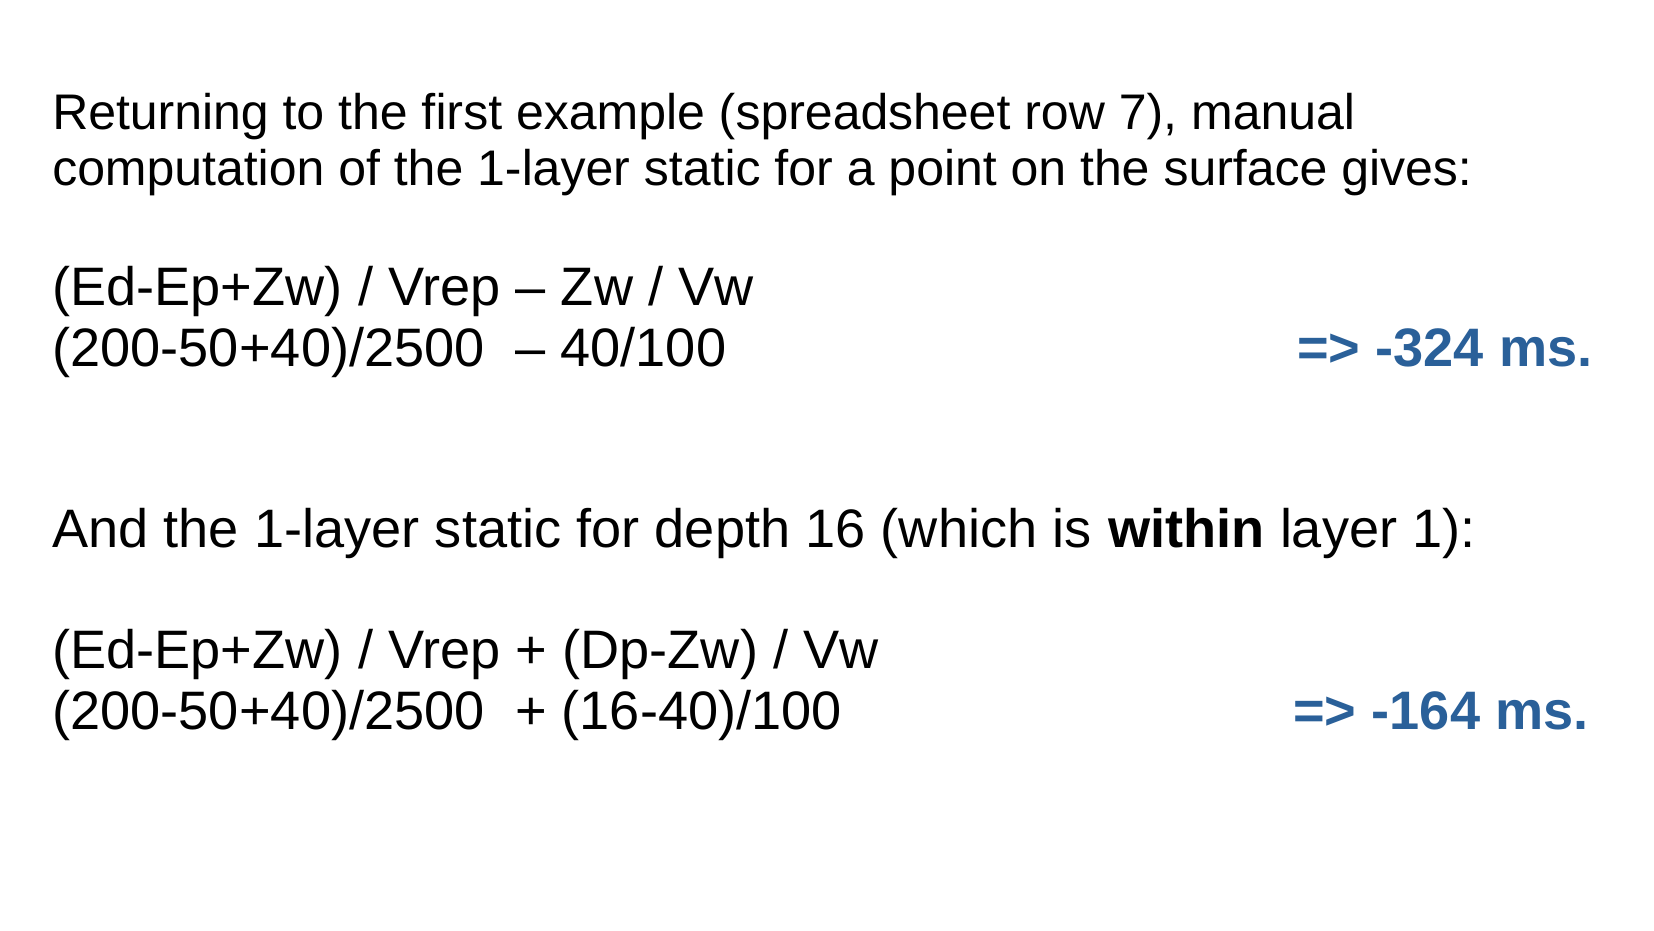

Returning to the first example (spreadsheet row 7), manual computation of the 1-layer static for a point on the surface gives:
(Ed-Ep+Zw) / Vrep – Zw / Vw
(200-50+40)/2500 – 40/100 => -324 ms.
And the 1-layer static for depth 16 (which is within layer 1):
(Ed-Ep+Zw) / Vrep + (Dp-Zw) / Vw
(200-50+40)/2500 + (16-40)/100 => -164 ms.